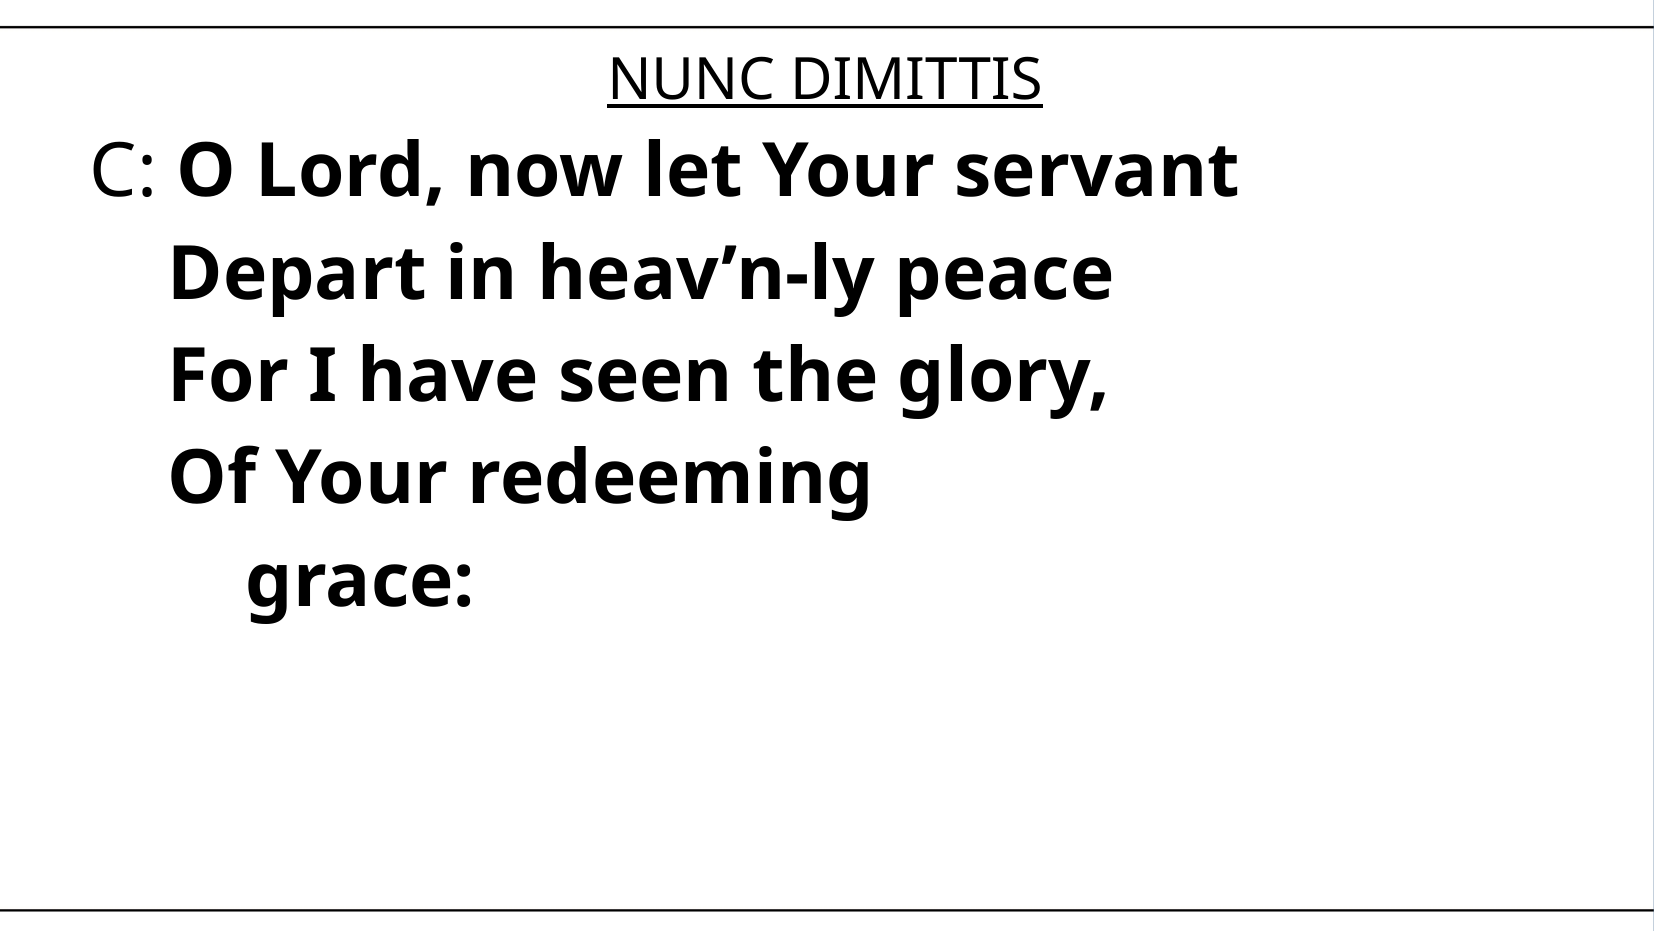

NUNC DIMITTIS
C: O Lord, now let Your servant
 Depart in heav’n-ly peace
 For I have seen the glory,
 Of Your redeeming
 grace: